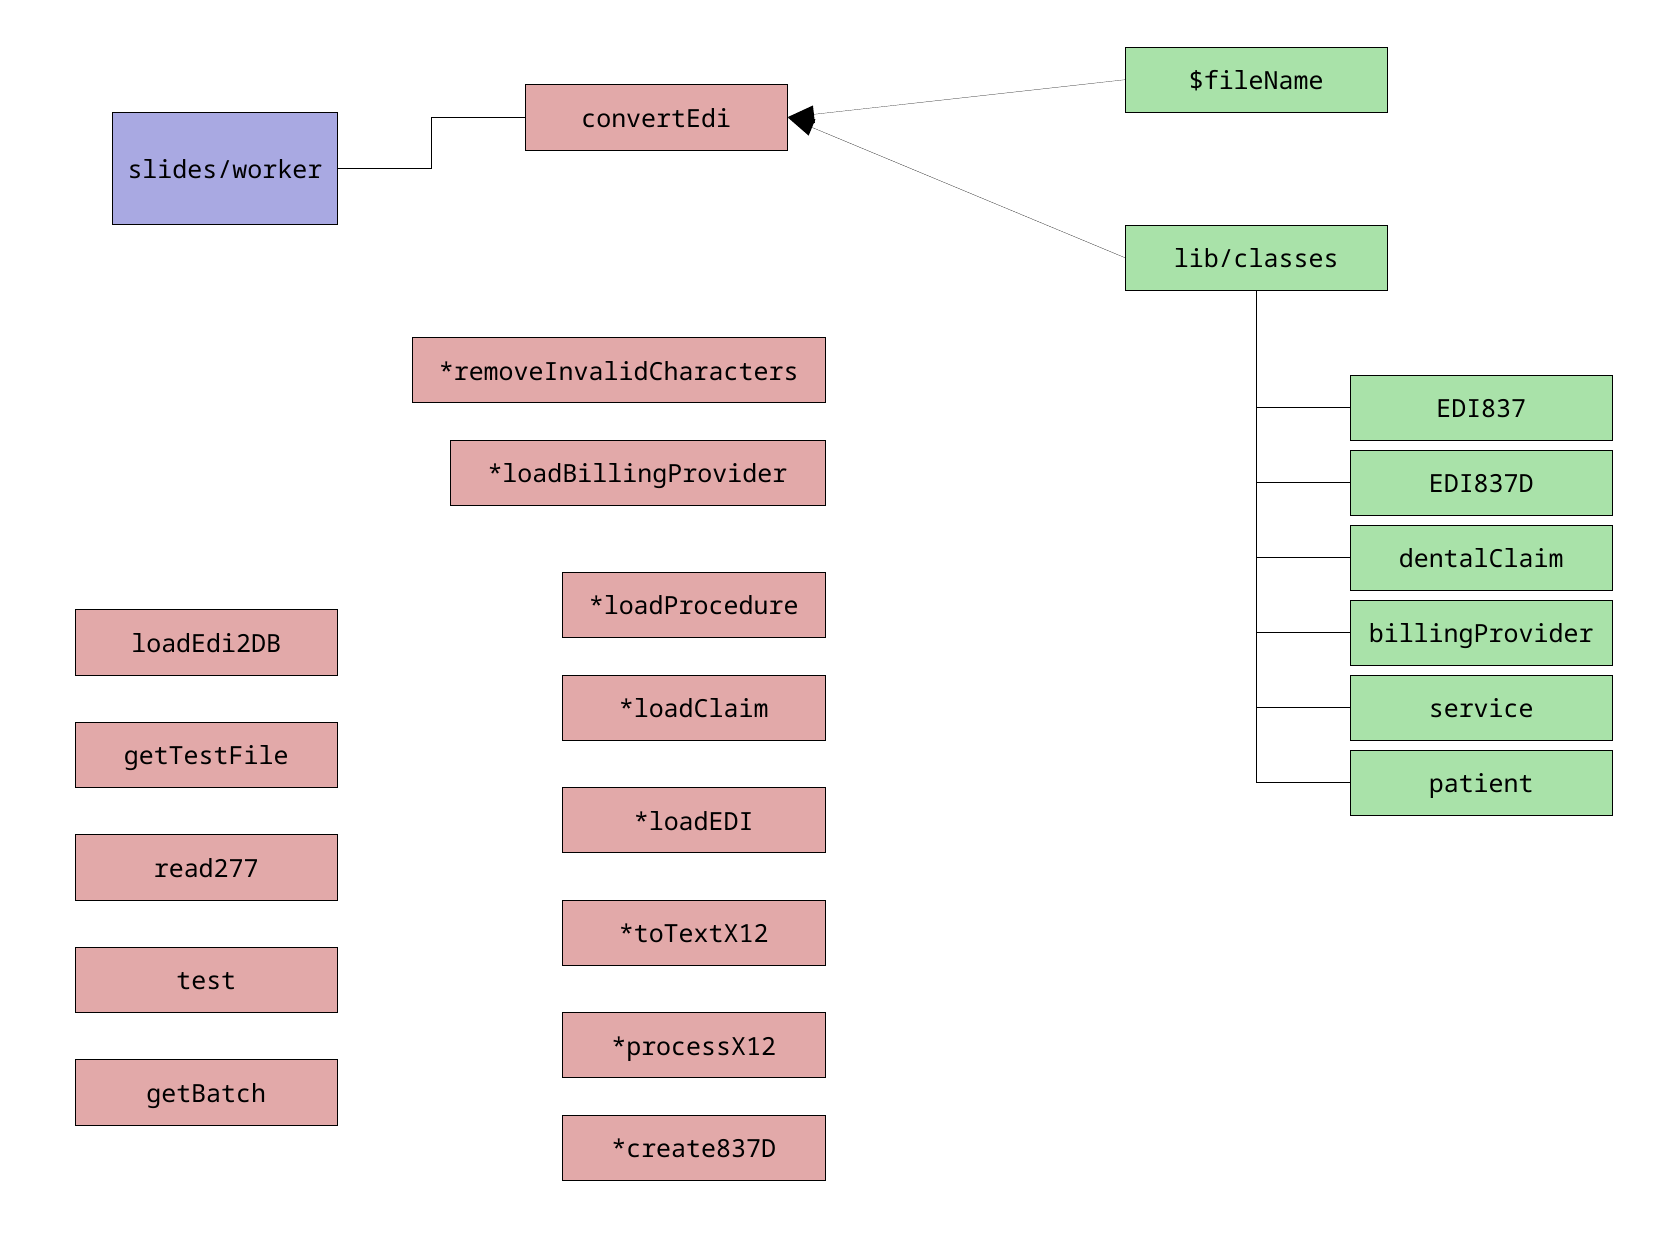

$fileName
convertEdi
slides/worker
lib/classes
*removeInvalidCharacters
EDI837
*loadBillingProvider
EDI837D
dentalClaim
*loadProcedure
billingProvider
loadEdi2DB
*loadClaim
service
getTestFile
patient
*loadEDI
read277
*toTextX12
test
*processX12
getBatch
*create837D